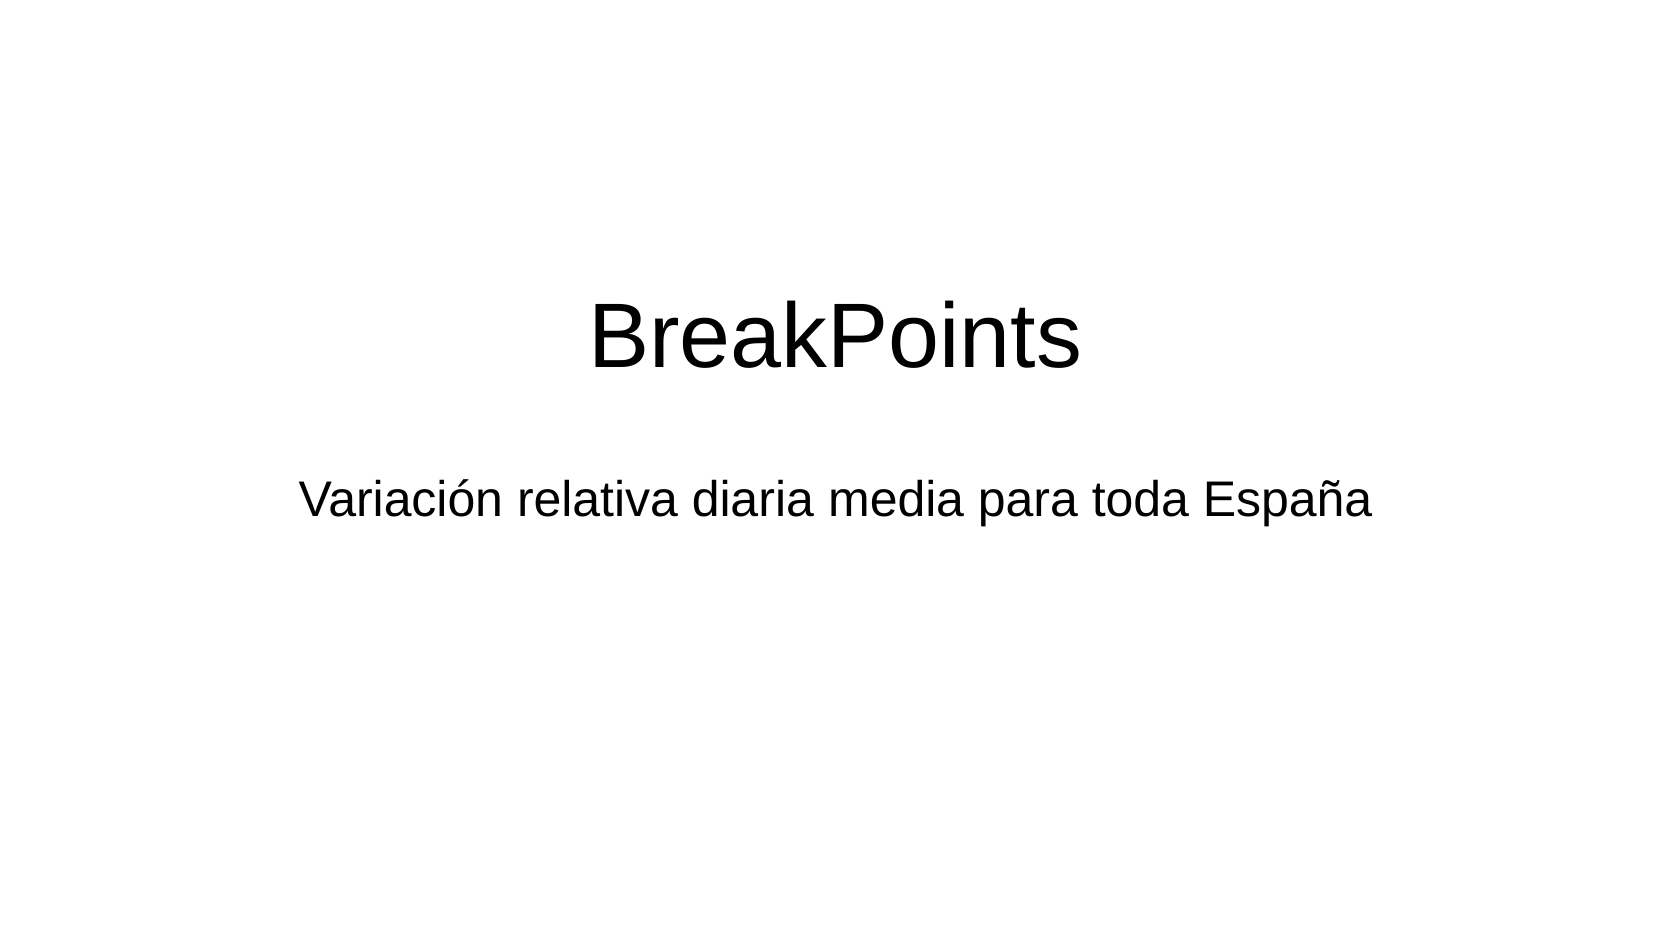

BreakPoints
Variación relativa diaria media para toda España